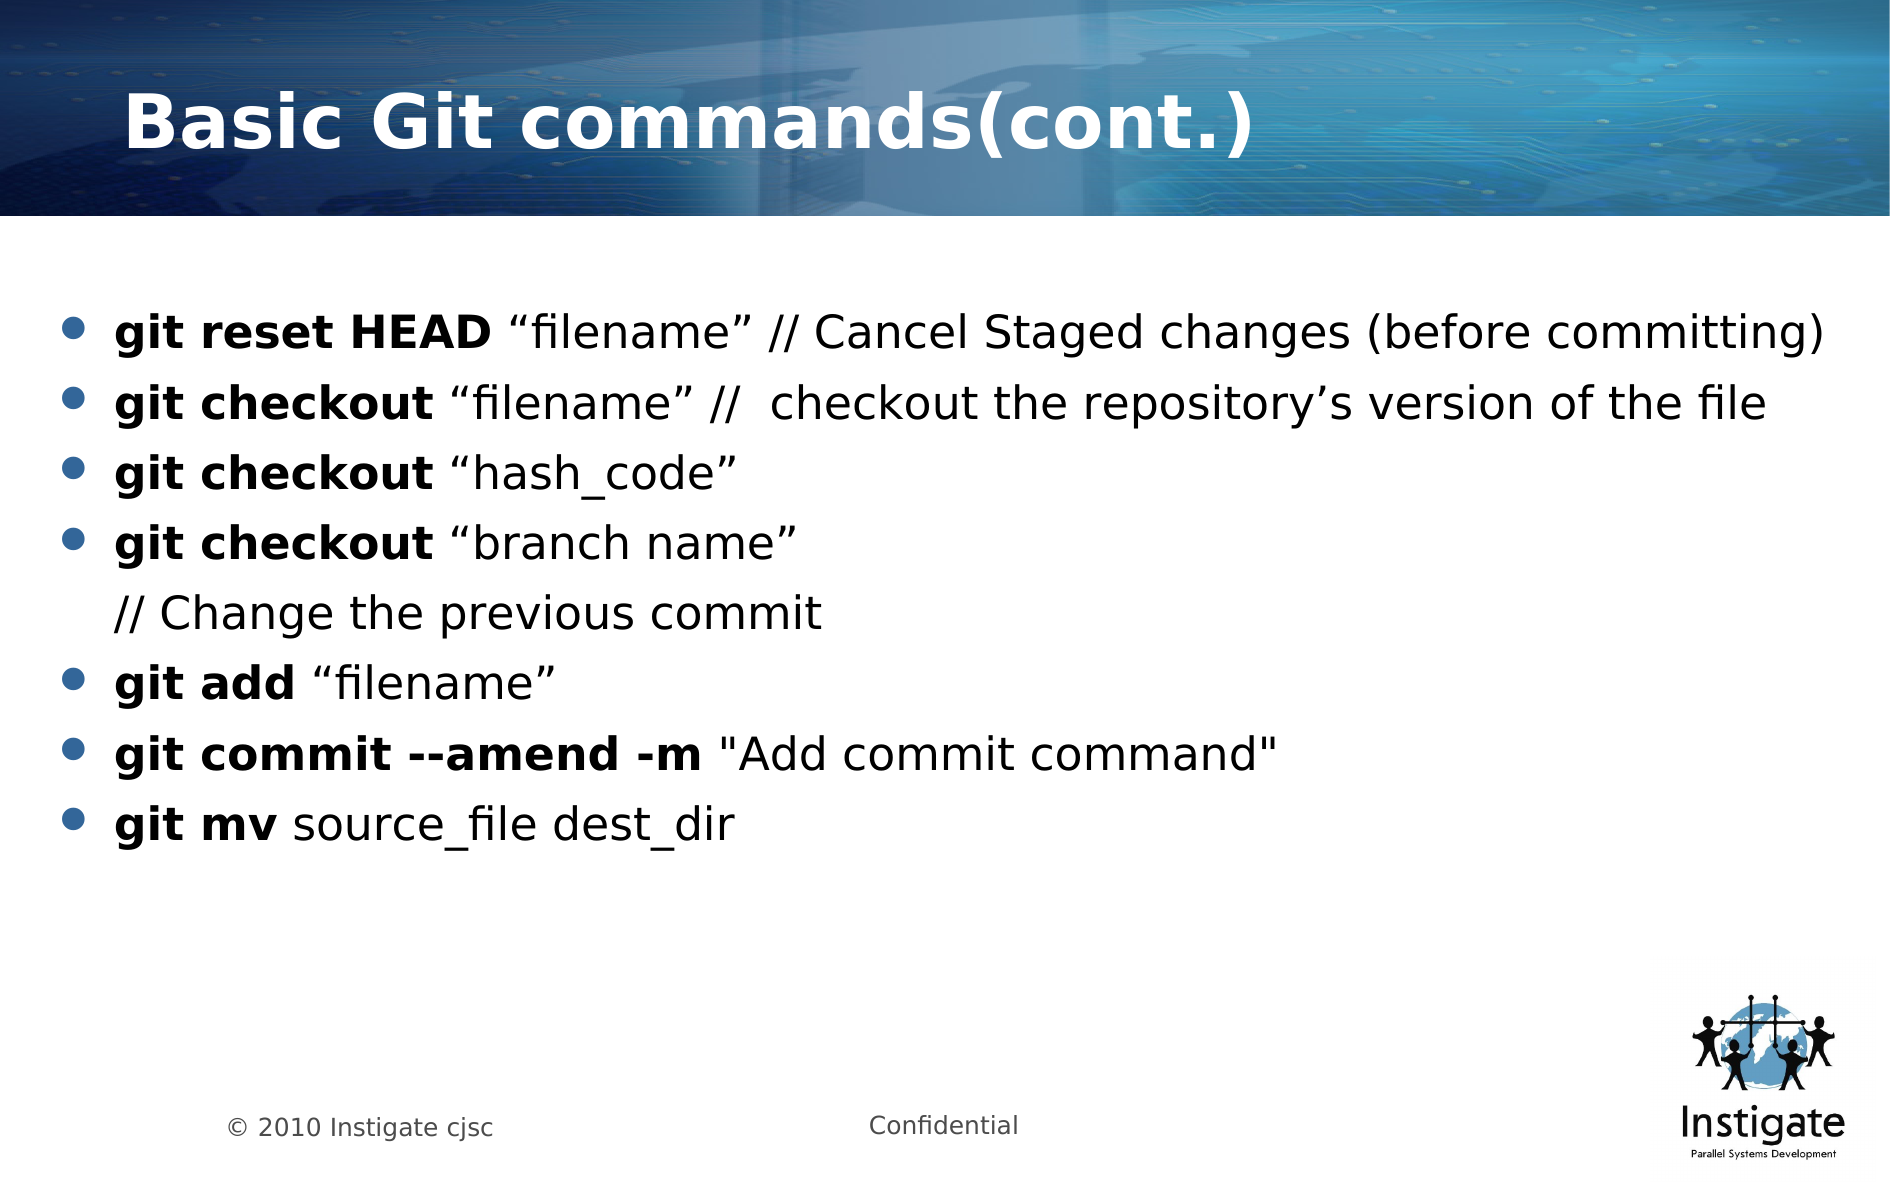

# Basic Git commands(cont.)
git reset HEAD “filename” // Cancel Staged changes (before committing)
git checkout “filename” // checkout the repository’s version of the file
git checkout “hash_code”
git checkout “branch name”
// Change the previous commit
git add “filename”
git commit --amend -m "Add commit command"
git mv source_file dest_dir